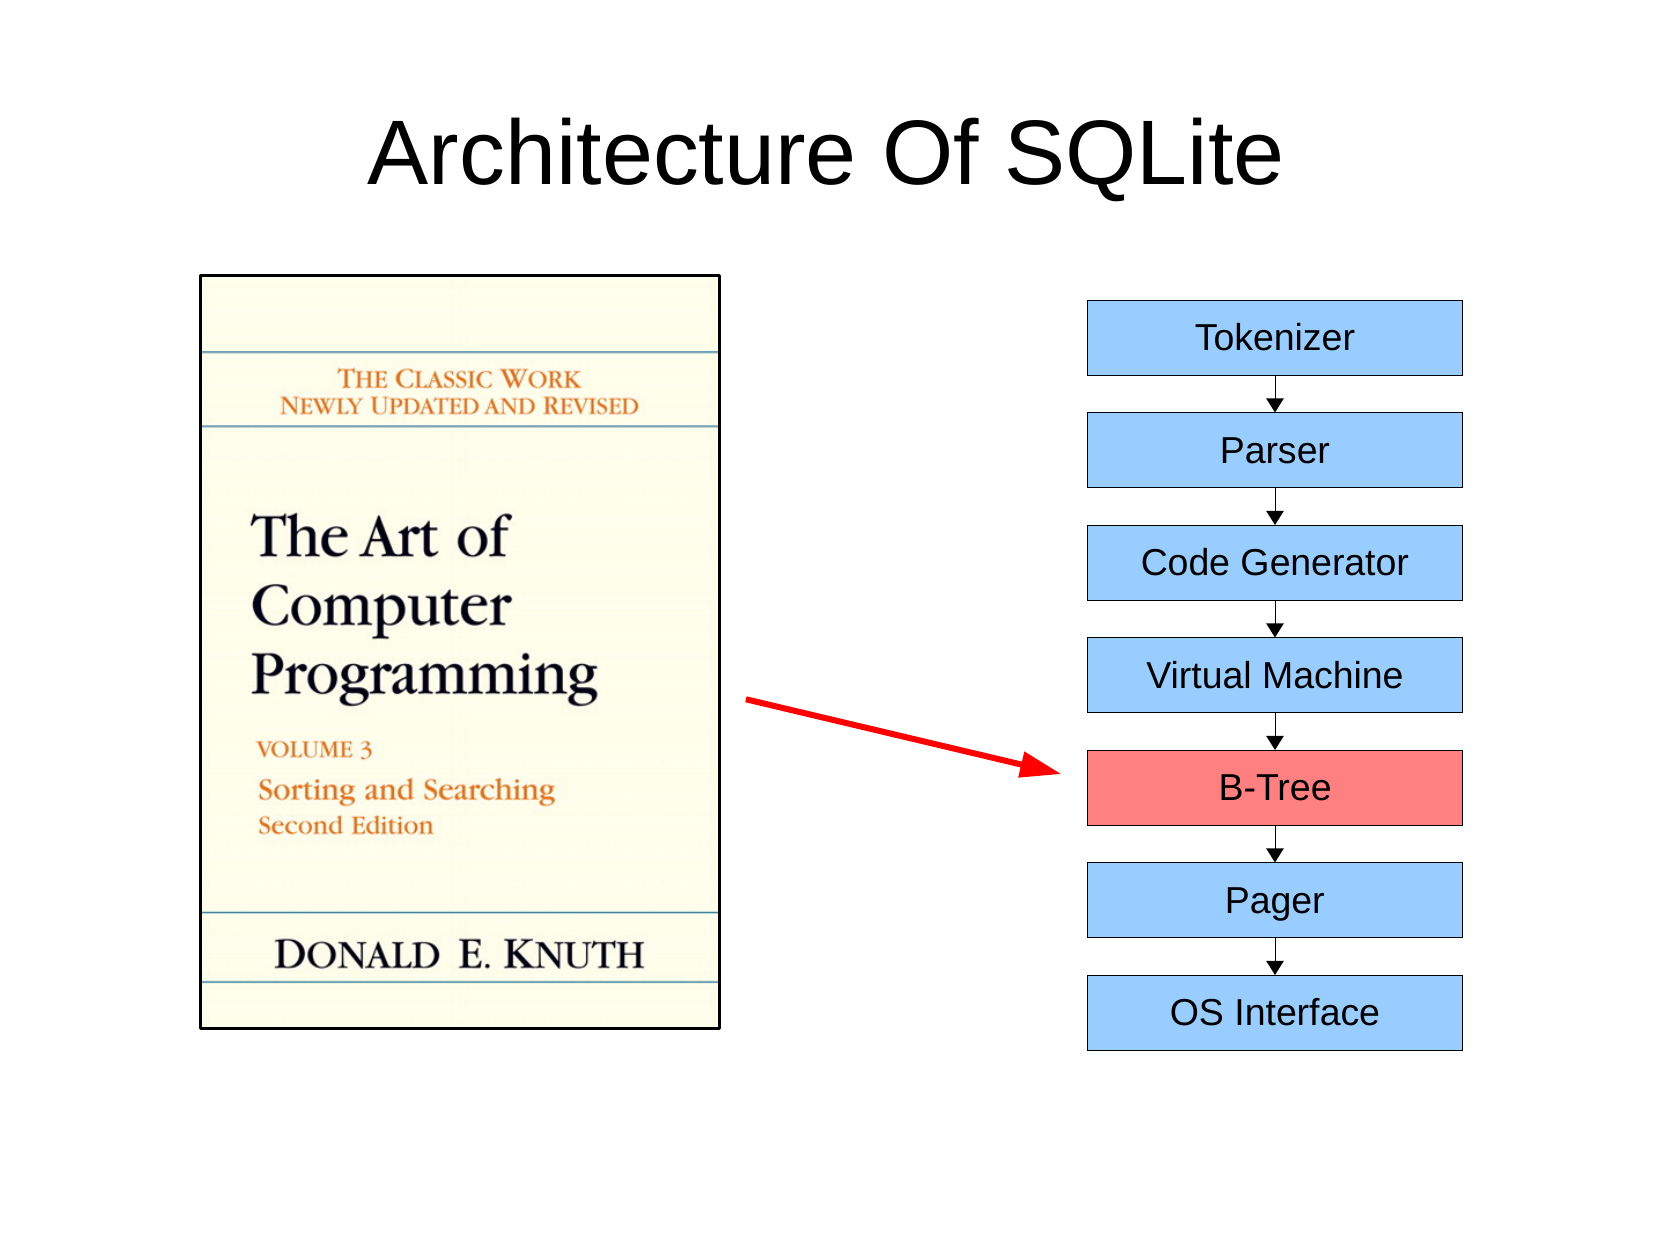

# Architecture Of SQLite
Tokenizer
Parser
Code Generator
Virtual Machine
B-Tree
Pager
OS Interface